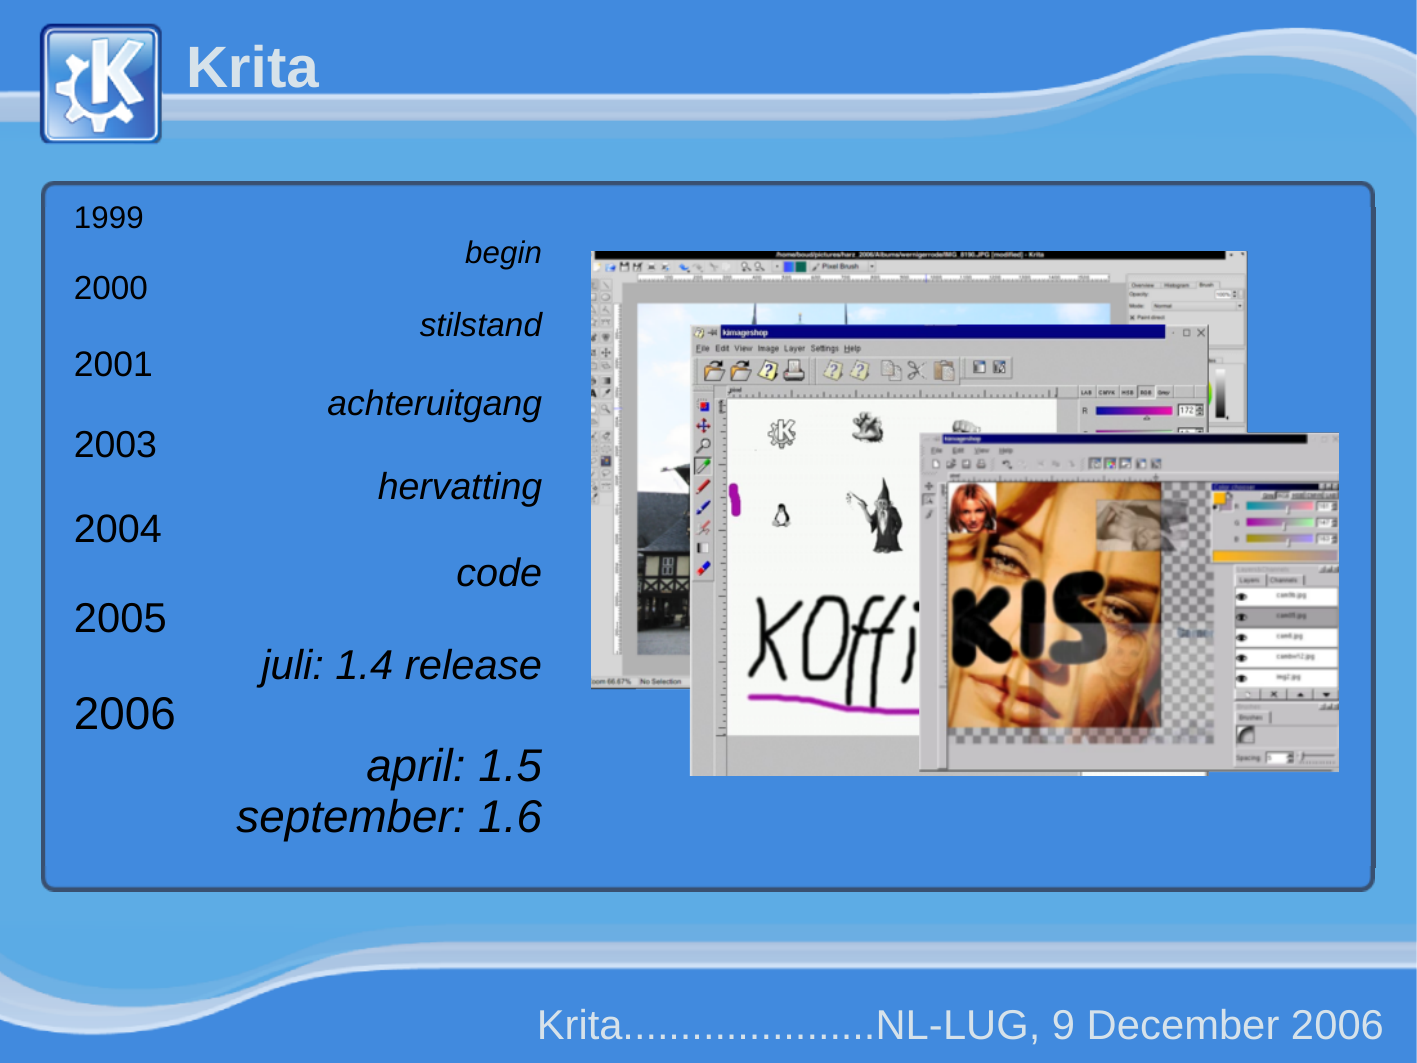

Krita
1999
begin
2000
stilstand
2001
achteruitgang
2003
hervatting
2004
code
2005
juli: 1.4 release
2006
april: 1.5
september: 1.6